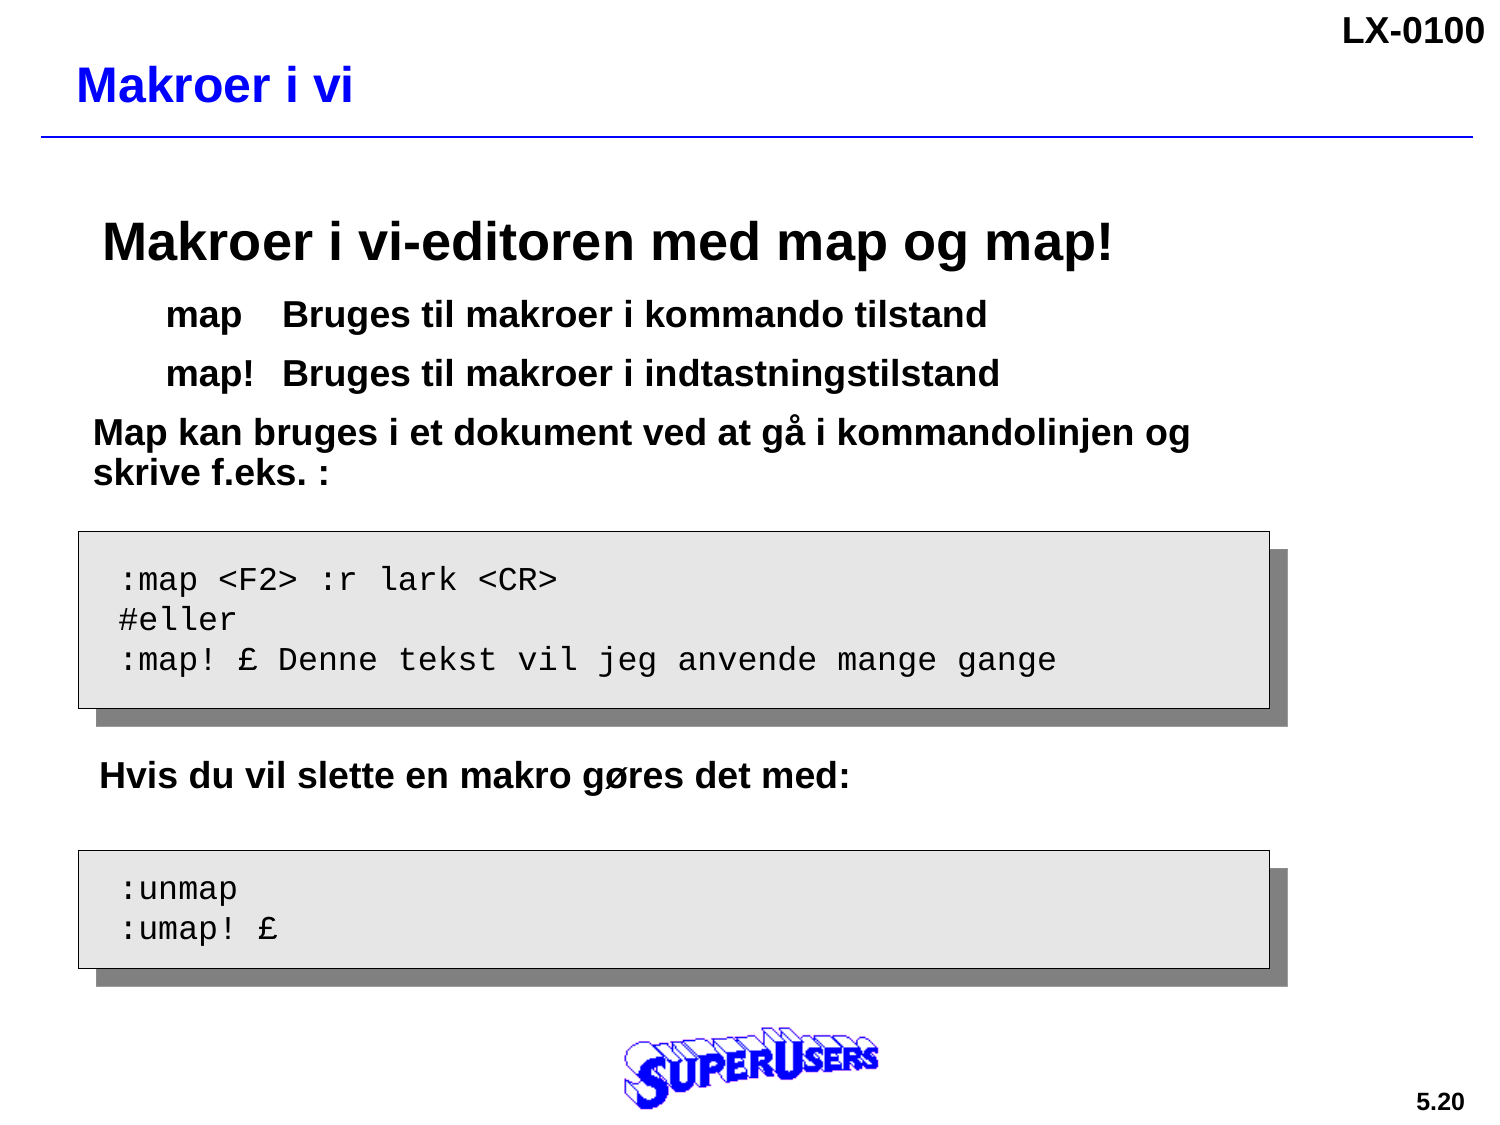

# Makroer i vi
Makroer i vi-editoren med map og map!
 	map 	Bruges til makroer i kommando tilstand
 	map! 	Bruges til makroer i indtastningstilstand
Map kan bruges i et dokument ved at gå i kommandolinjen og skrive f.eks. :
 :map <F2> :r lark <CR>
 #eller
 :map! £ Denne tekst vil jeg anvende mange gange
 Hvis du vil slette en makro gøres det med:
 :unmap
 :umap! £